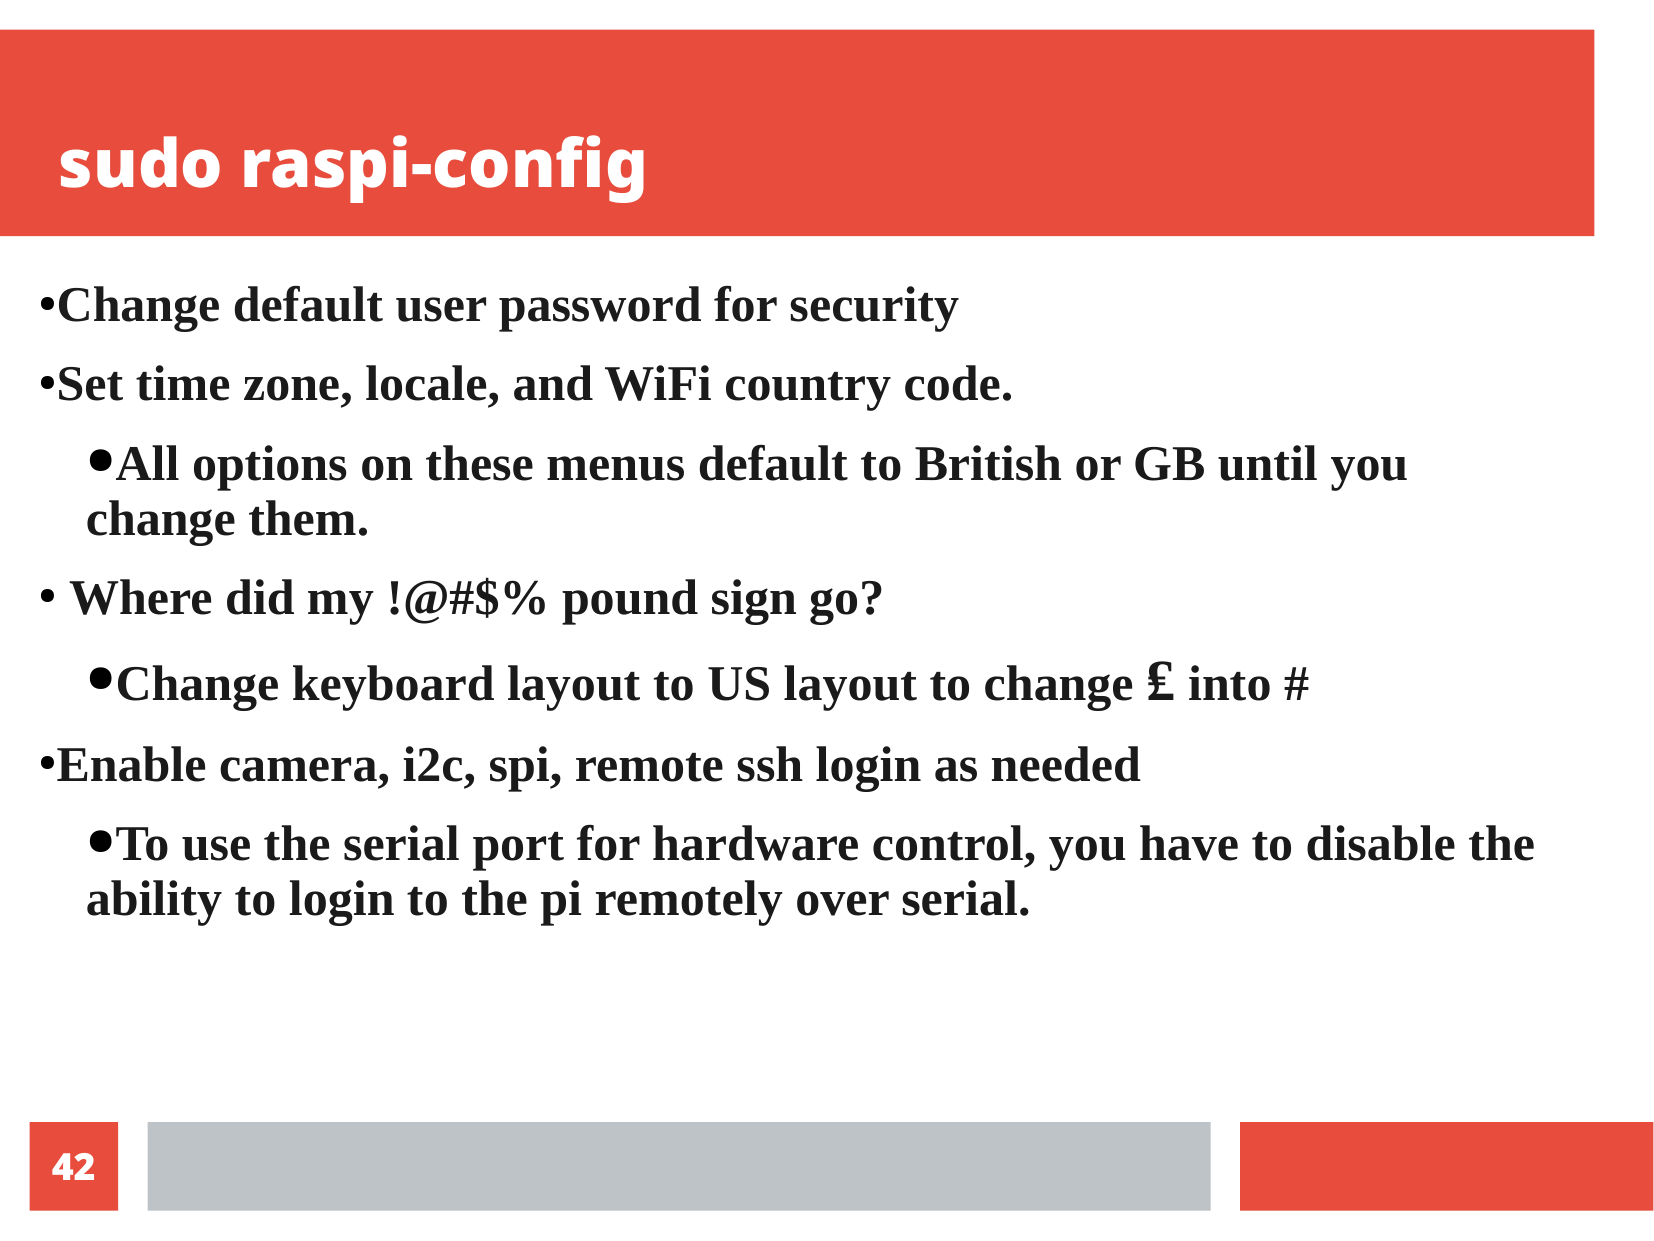

# sudo raspi-config
Change default user password for security
Set time zone, locale, and WiFi country code.
All options on these menus default to British or GB until you change them.
 Where did my !@#$% pound sign go?
Change keyboard layout to US layout to change ₤ into #
Enable camera, i2c, spi, remote ssh login as needed
To use the serial port for hardware control, you have to disable the ability to login to the pi remotely over serial.
42